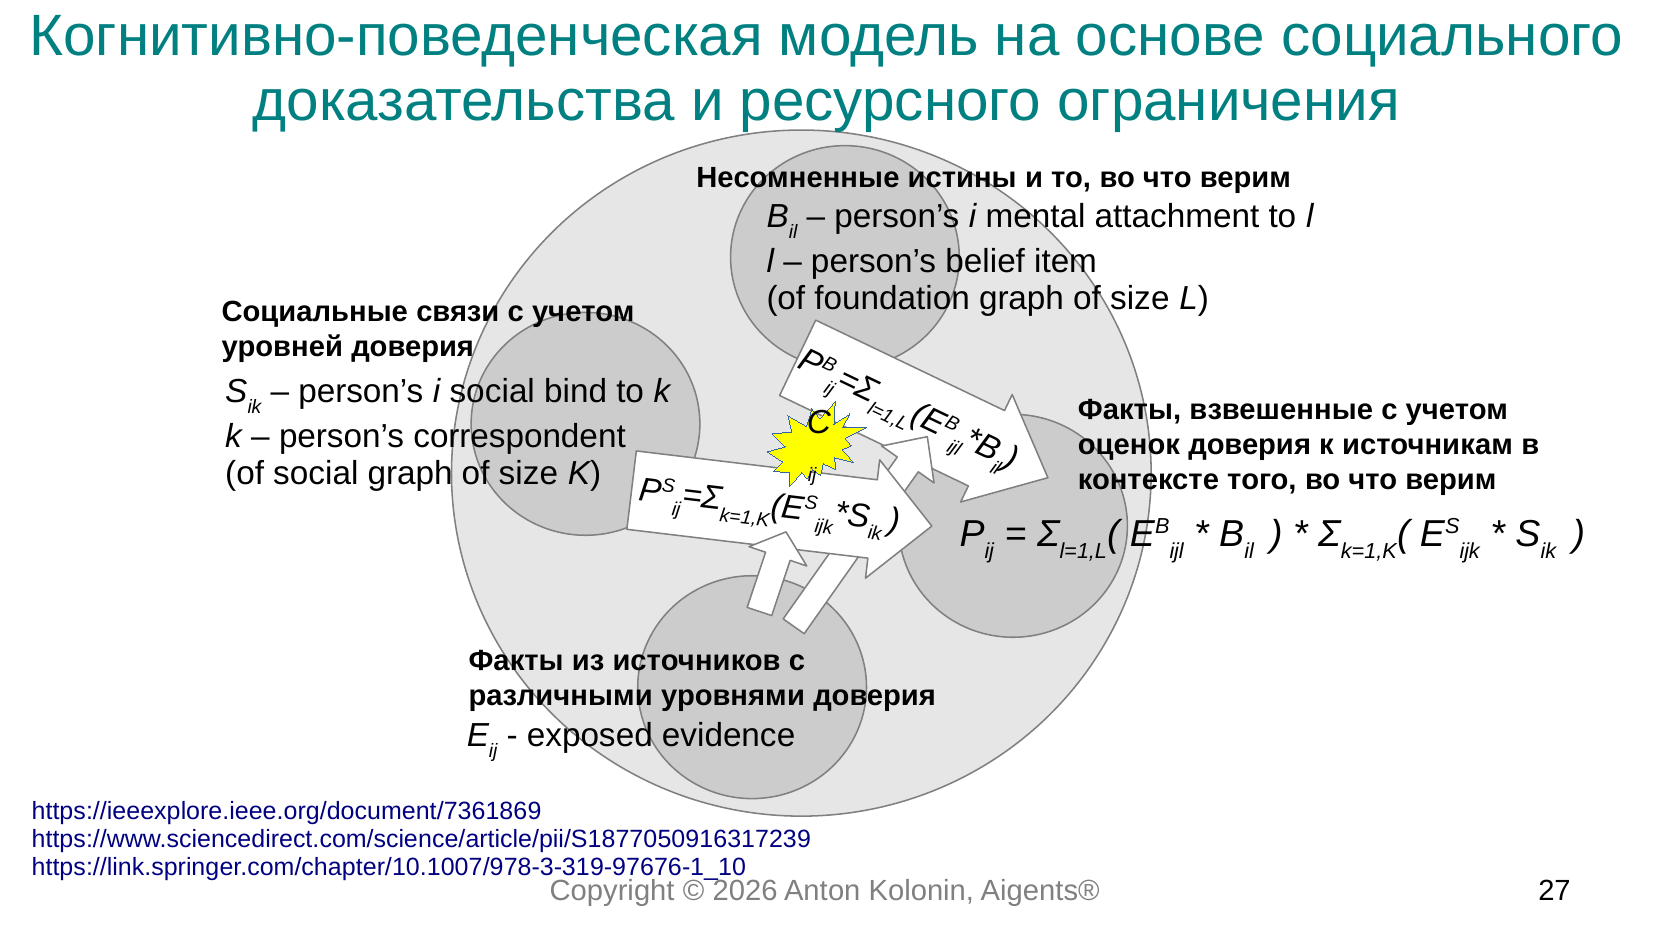

Когнитивно-поведенческая модель на основе социального доказательства и ресурсного ограничения
Несомненные истины и то, во что верим
Bil – person’s i mental attachment to l
l – person’s belief item
(of foundation graph of size L)
Социальные связи с учетом
уровней доверия
PBij=Σl=1,L(EBijl*Bil)
Sik – person’s i social bind to k
k – person’s correspondent
(of social graph of size K)
Факты, взвешенные с учетом
оценок доверия к источникам в
контексте того, во что верим
Cij
PSij=Σk=1,K(ESijk*Sik )
Pij = Σl=1,L( EBijl * Bil ) * Σk=1,K( ESijk * Sik )
Факты из источников с
различными уровнями доверия
Eij - exposed evidence
https://ieeexplore.ieee.org/document/7361869
https://www.sciencedirect.com/science/article/pii/S1877050916317239
https://link.springer.com/chapter/10.1007/978-3-319-97676-1_10
Copyright © 2026 Anton Kolonin, Aigents®
27